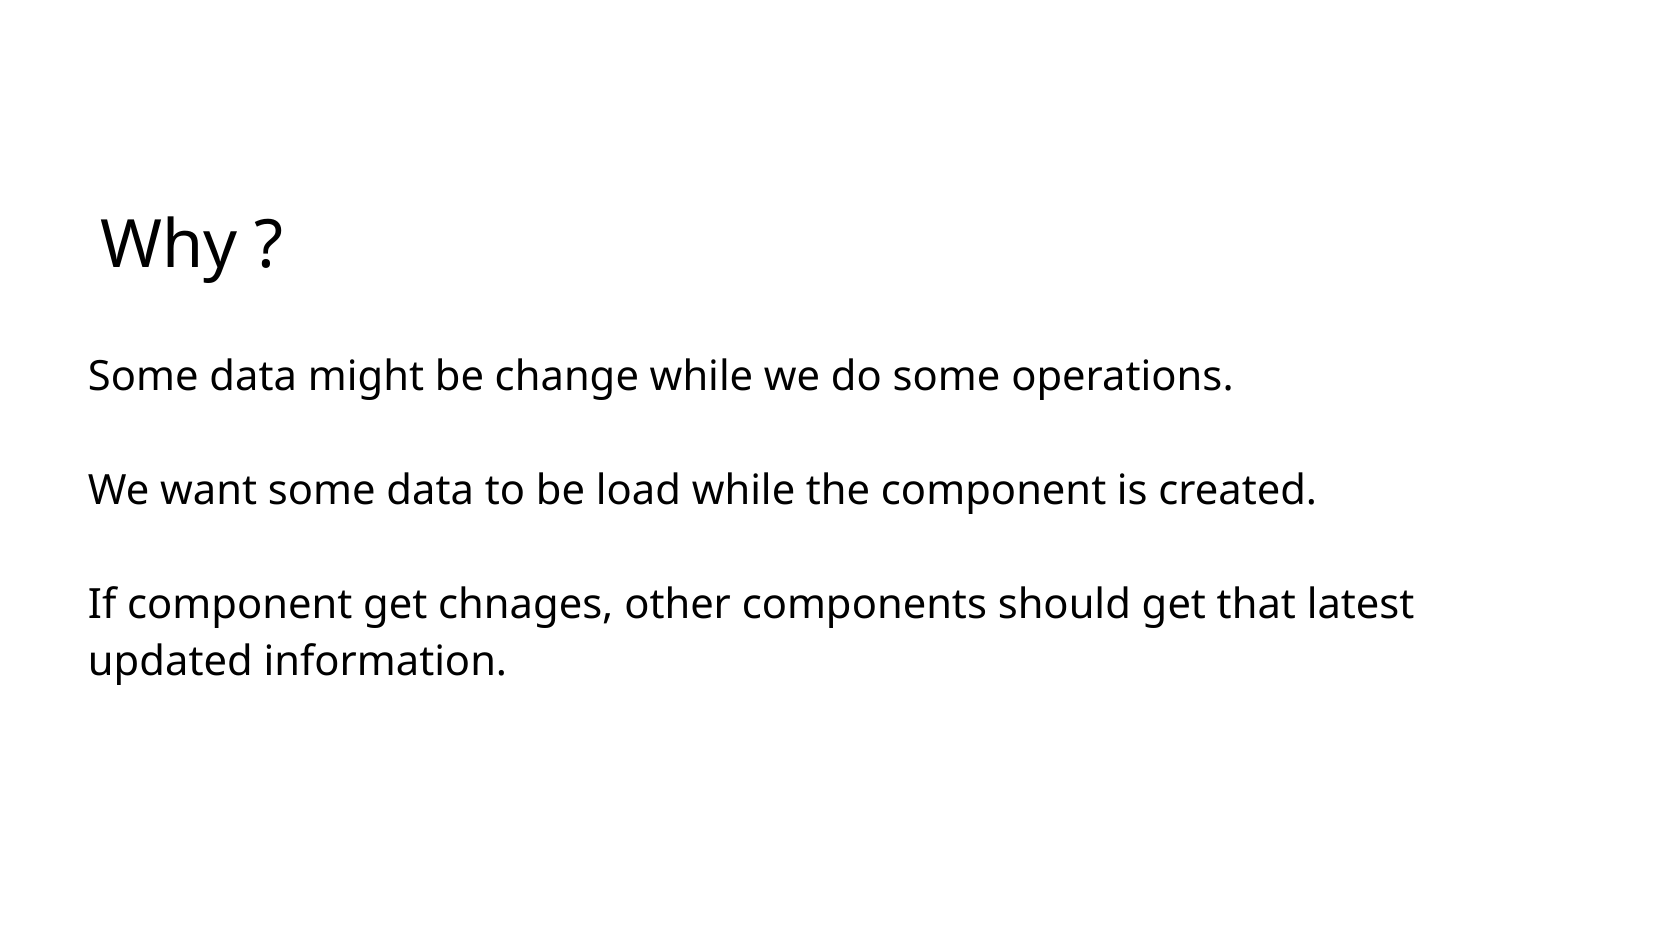

# Why ?
Some data might be change while we do some operations.
We want some data to be load while the component is created.
If component get chnages, other components should get that latest updated information.